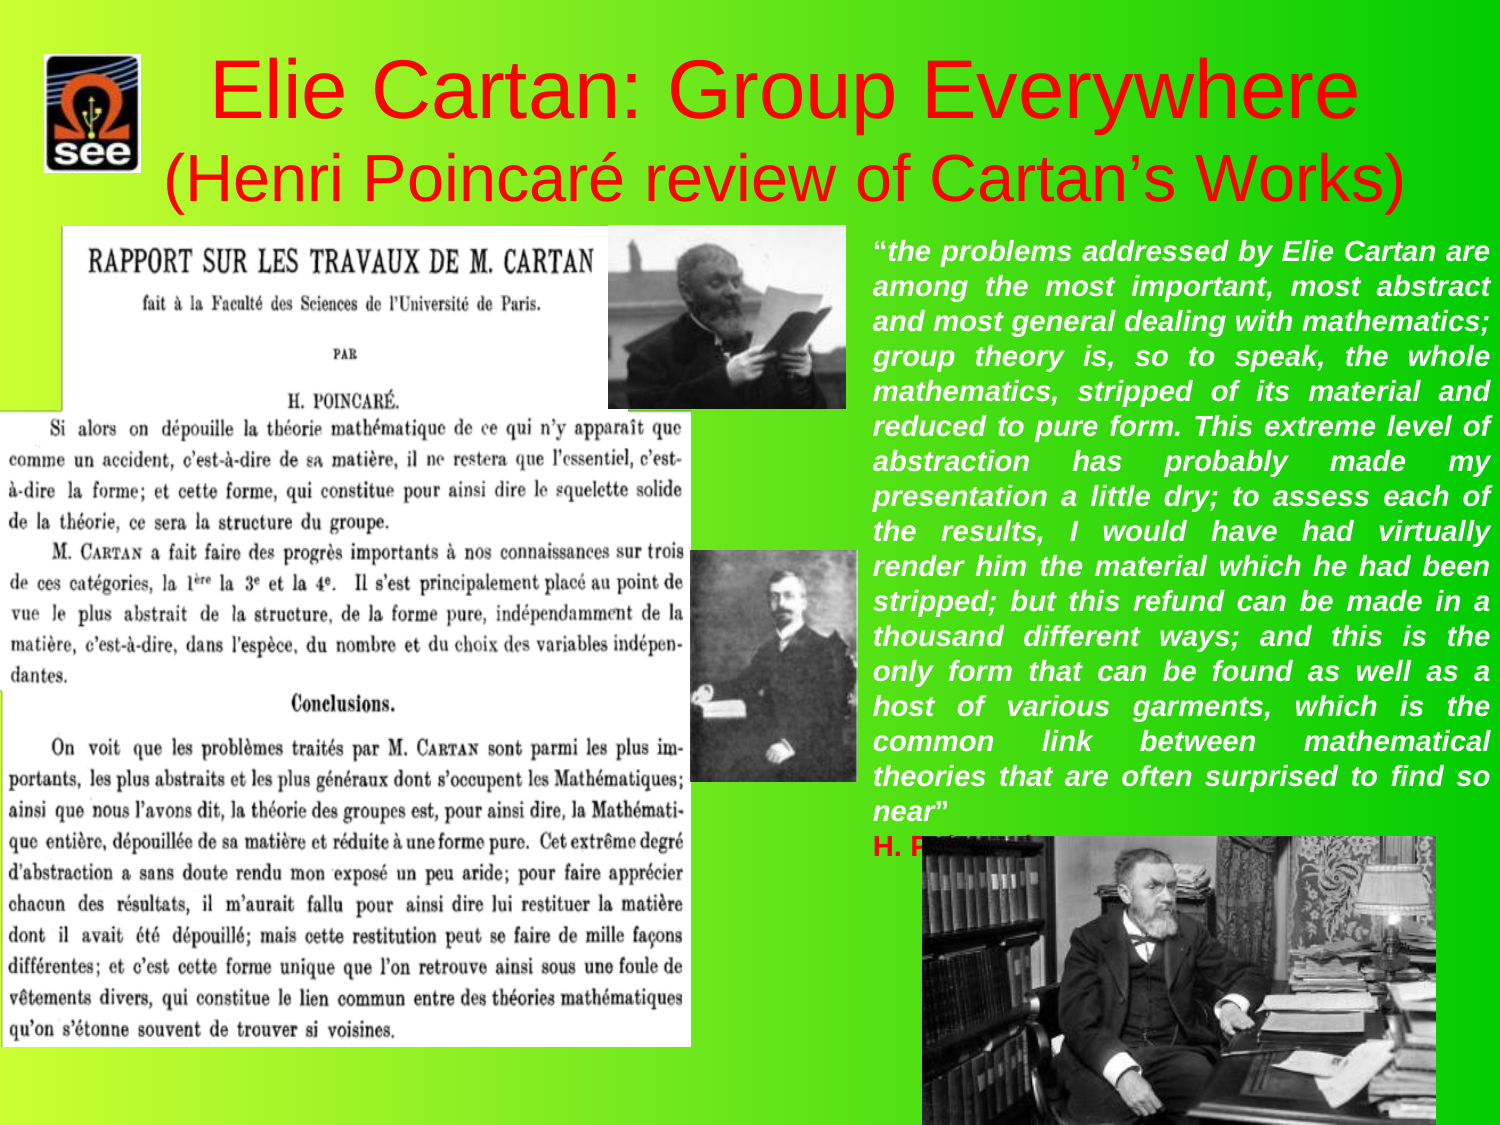

# Elie Cartan: Group Everywhere (Henri Poincaré review of Cartan’s Works)
“the problems addressed by Elie Cartan are among the most important, most abstract and most general dealing with mathematics; group theory is, so to speak, the whole mathematics, stripped of its material and reduced to pure form. This extreme level of abstraction has probably made my presentation a little dry; to assess each of the results, I would have had virtually render him the material which he had been stripped; but this refund can be made in a thousand different ways; and this is the only form that can be found as well as a host of various garments, which is the common link between mathematical theories that are often surprised to find so near”
H. Poincaré